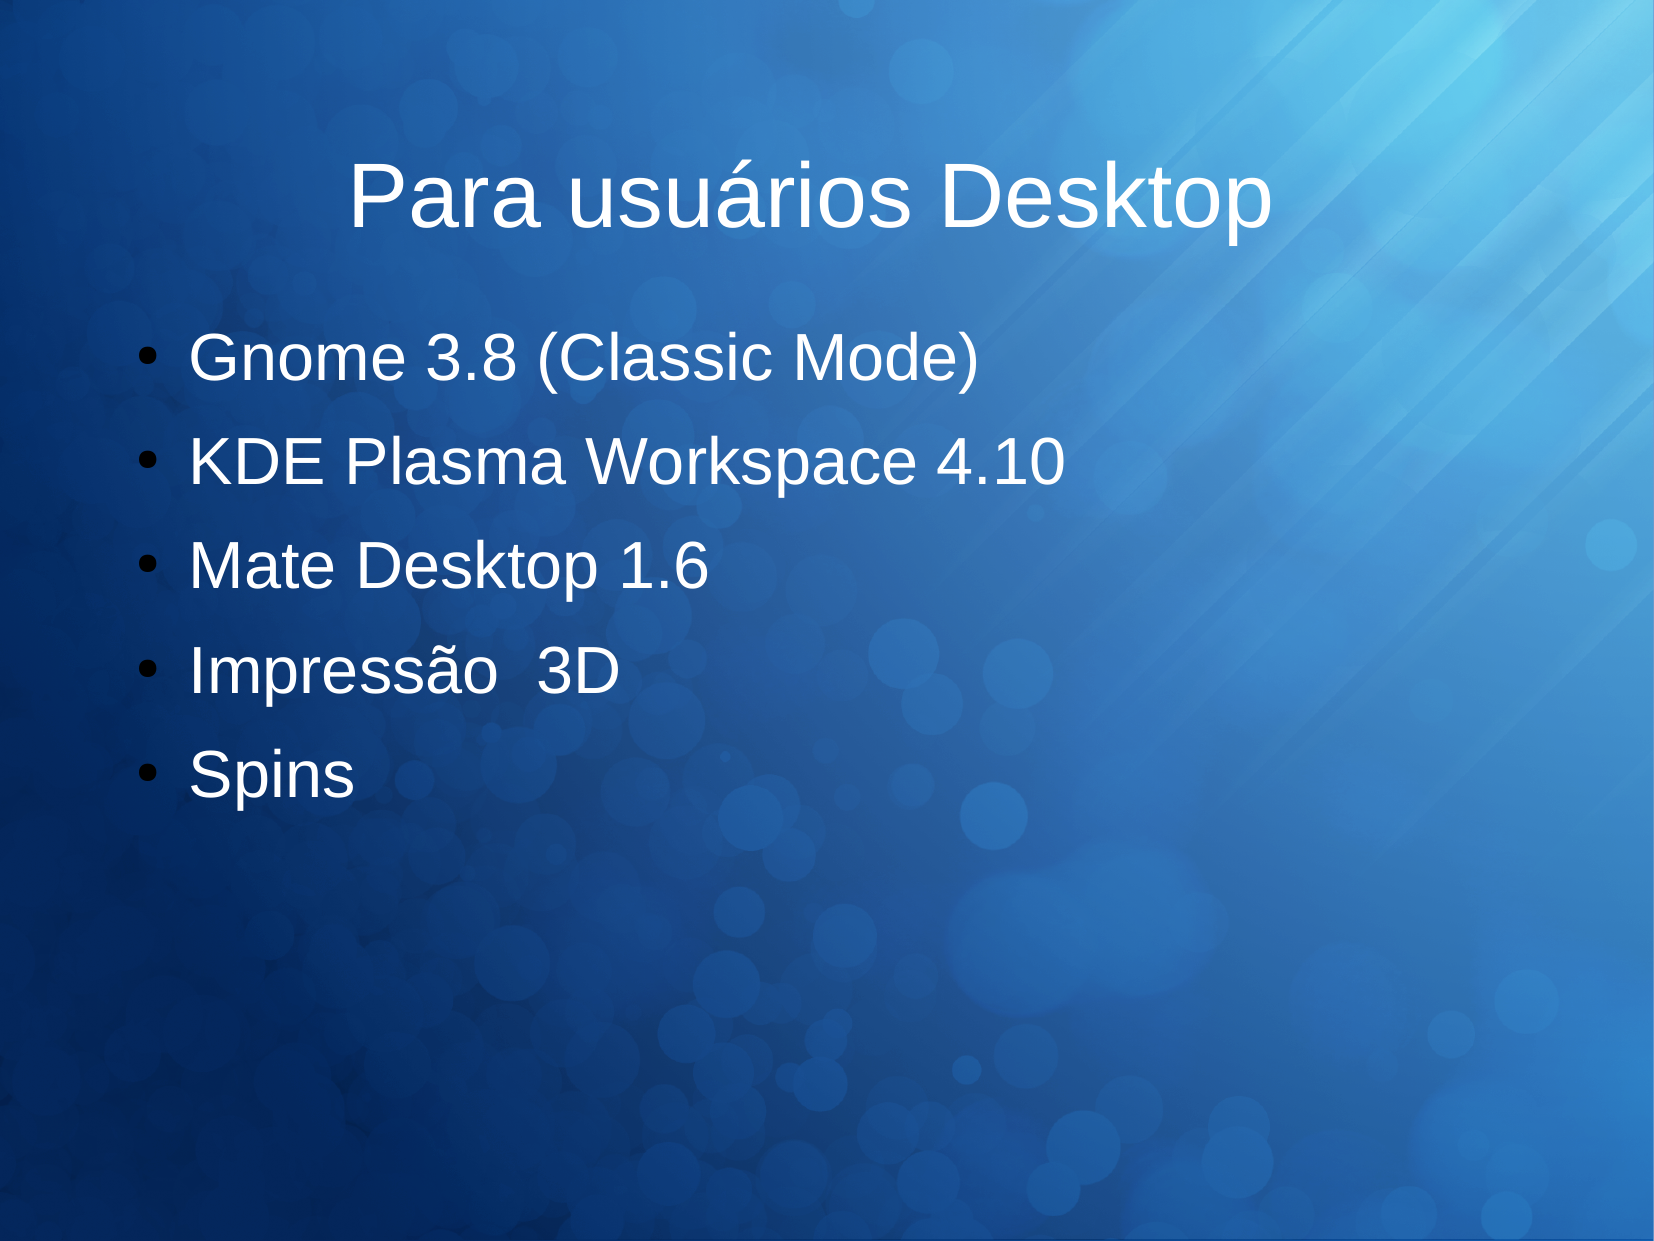

# Para usuários Desktop
Gnome 3.8 (Classic Mode)
KDE Plasma Workspace 4.10
Mate Desktop 1.6
Impressão 3D
Spins